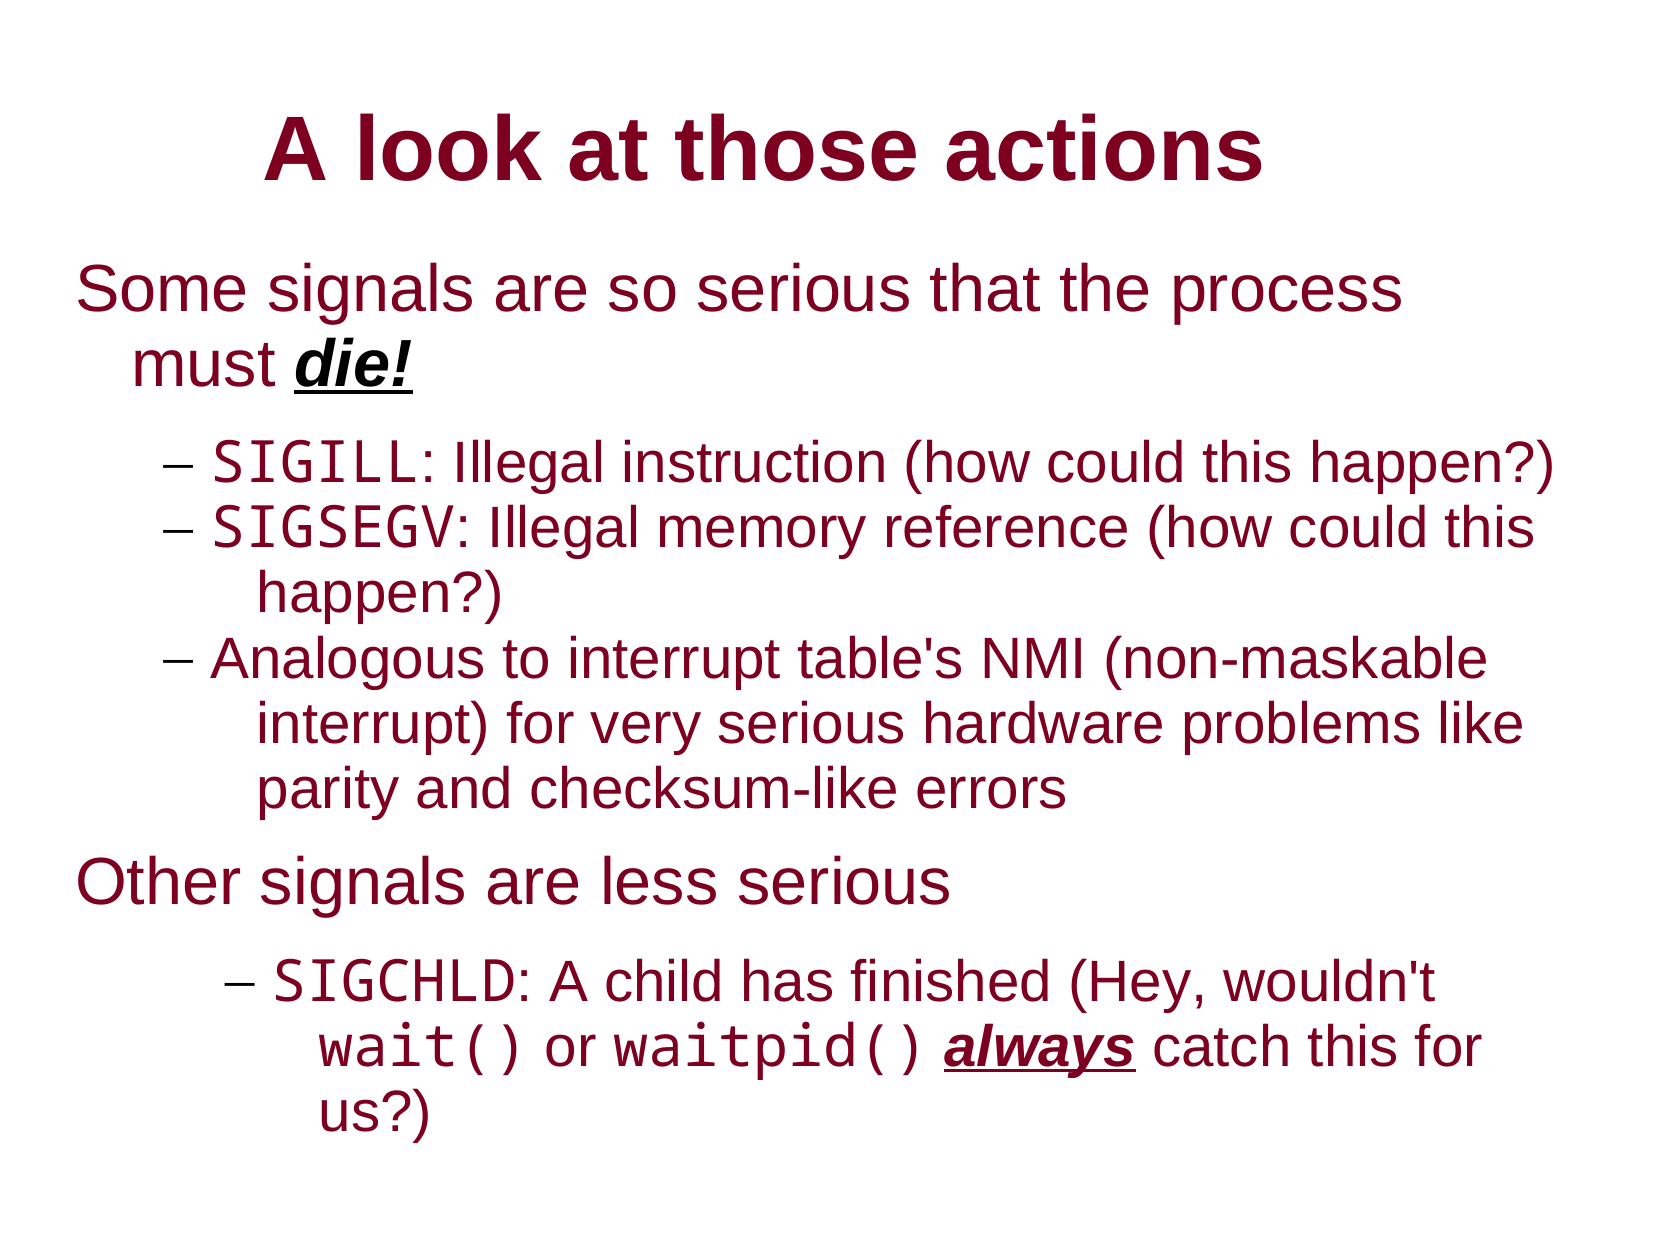

# A look at those actions
Some signals are so serious that the process must die!
SIGILL: Illegal instruction (how could this happen?)
SIGSEGV: Illegal memory reference (how could this happen?)
Analogous to interrupt table's NMI (non-maskable interrupt) for very serious hardware problems like parity and checksum-like errors
Other signals are less serious
SIGCHLD: A child has finished (Hey, wouldn't wait() or waitpid() always catch this for us?)